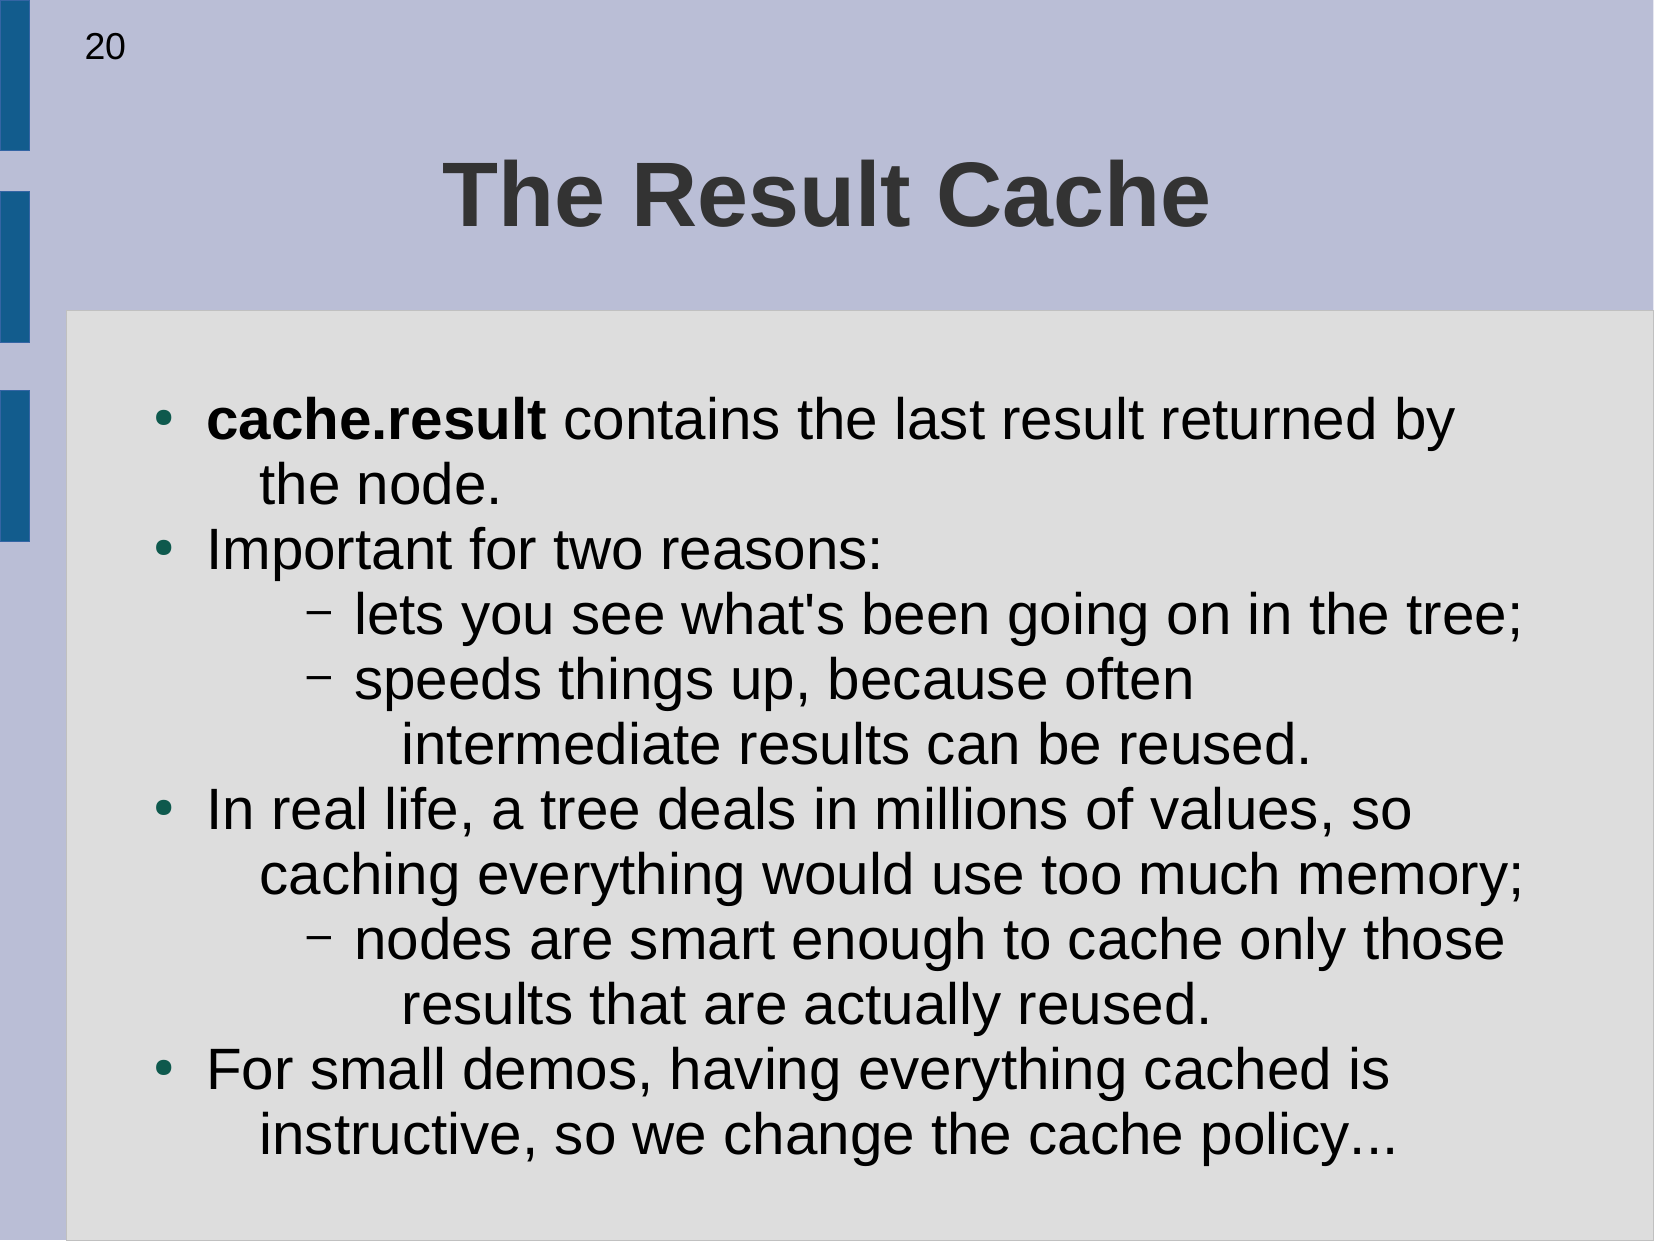

# The Result Cache
cache.result contains the last result returned by the node.
Important for two reasons:
lets you see what's been going on in the tree;
speeds things up, because often intermediate results can be reused.
In real life, a tree deals in millions of values, so caching everything would use too much memory;
nodes are smart enough to cache only those results that are actually reused.
For small demos, having everything cached is instructive, so we change the cache policy...